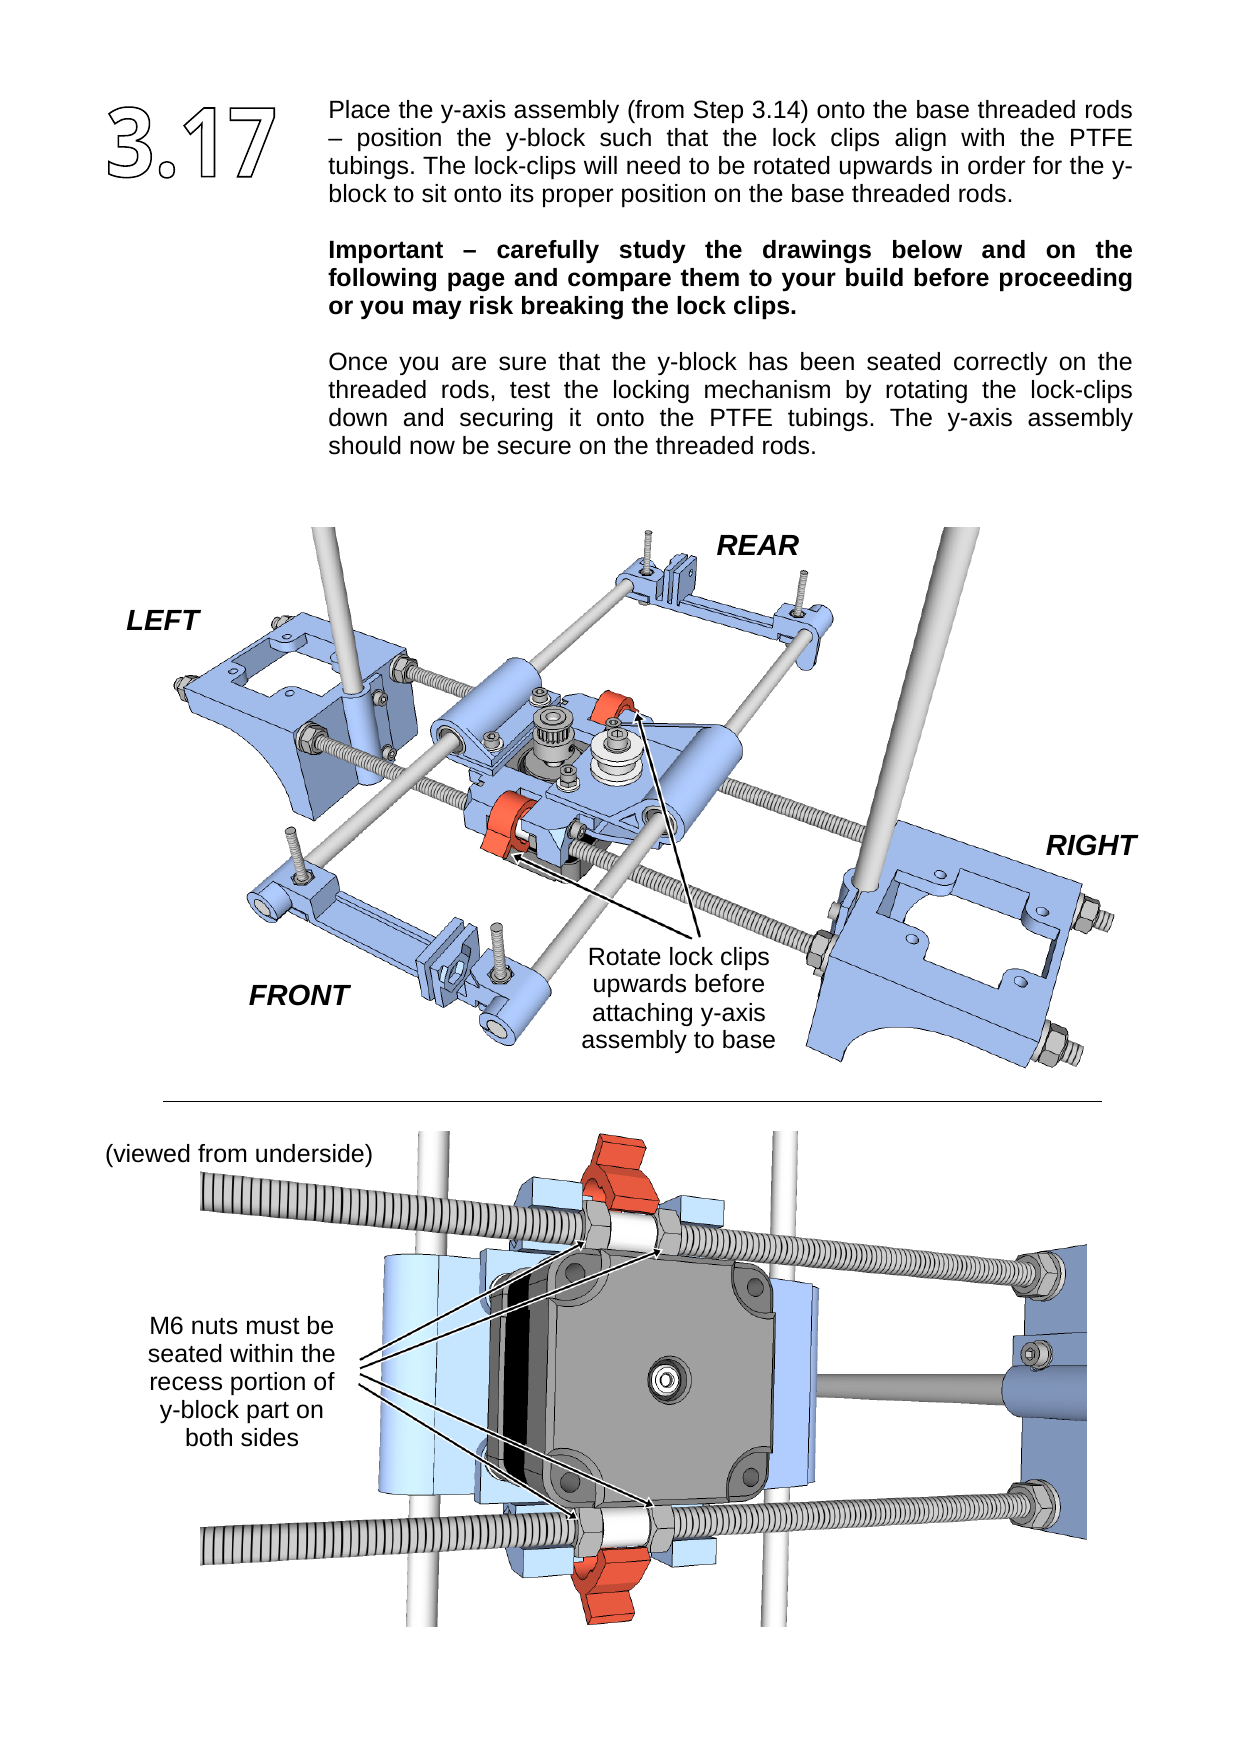

Place the y-axis assembly (from Step 3.14) onto the base threaded rods – position the y-block such that the lock clips align with the PTFE tubings. The lock-clips will need to be rotated upwards in order for the y-block to sit onto its proper position on the base threaded rods.
Important – carefully study the drawings below and on the following page and compare them to your build before proceeding or you may risk breaking the lock clips.
Once you are sure that the y-block has been seated correctly on the threaded rods, test the locking mechanism by rotating the lock-clips down and securing it onto the PTFE tubings. The y-axis assembly should now be secure on the threaded rods.
3.17
REAR
LEFT
RIGHT
Rotate lock clips
upwards before
attaching y-axis
assembly to base
FRONT
(viewed from underside)
M6 nuts must be
seated within the
recess portion of
y-block part on
both sides